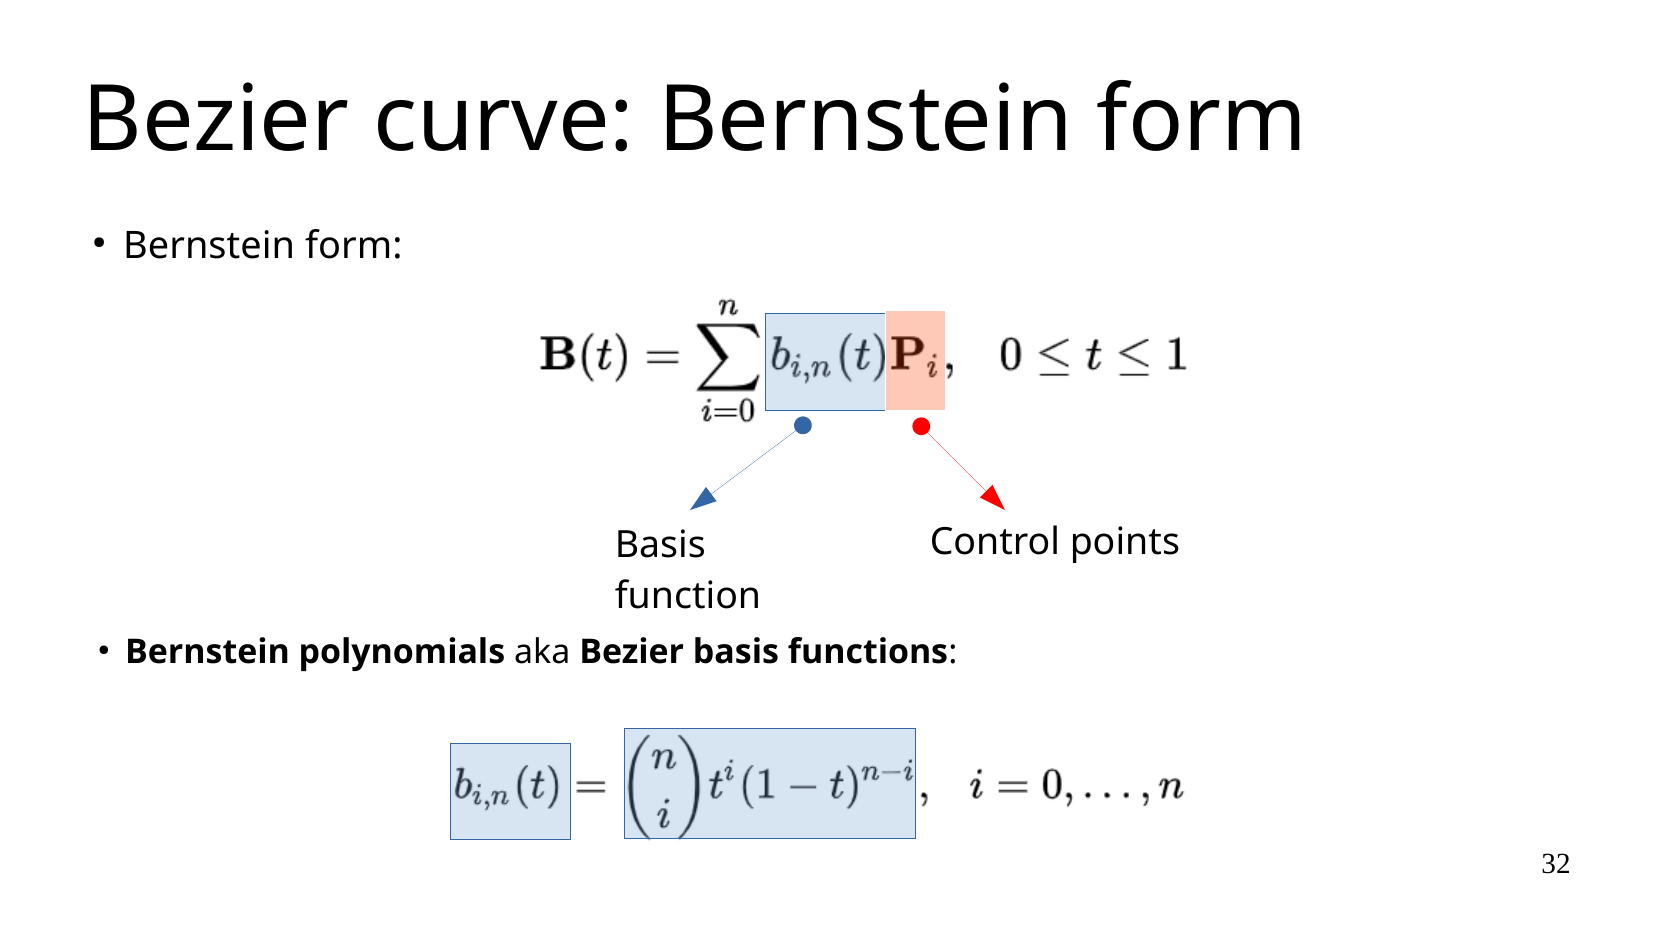

# Bezier curve: Bernstein form
Bernstein form:
Control points
Basis function
Bernstein polynomials aka Bezier basis functions:
32